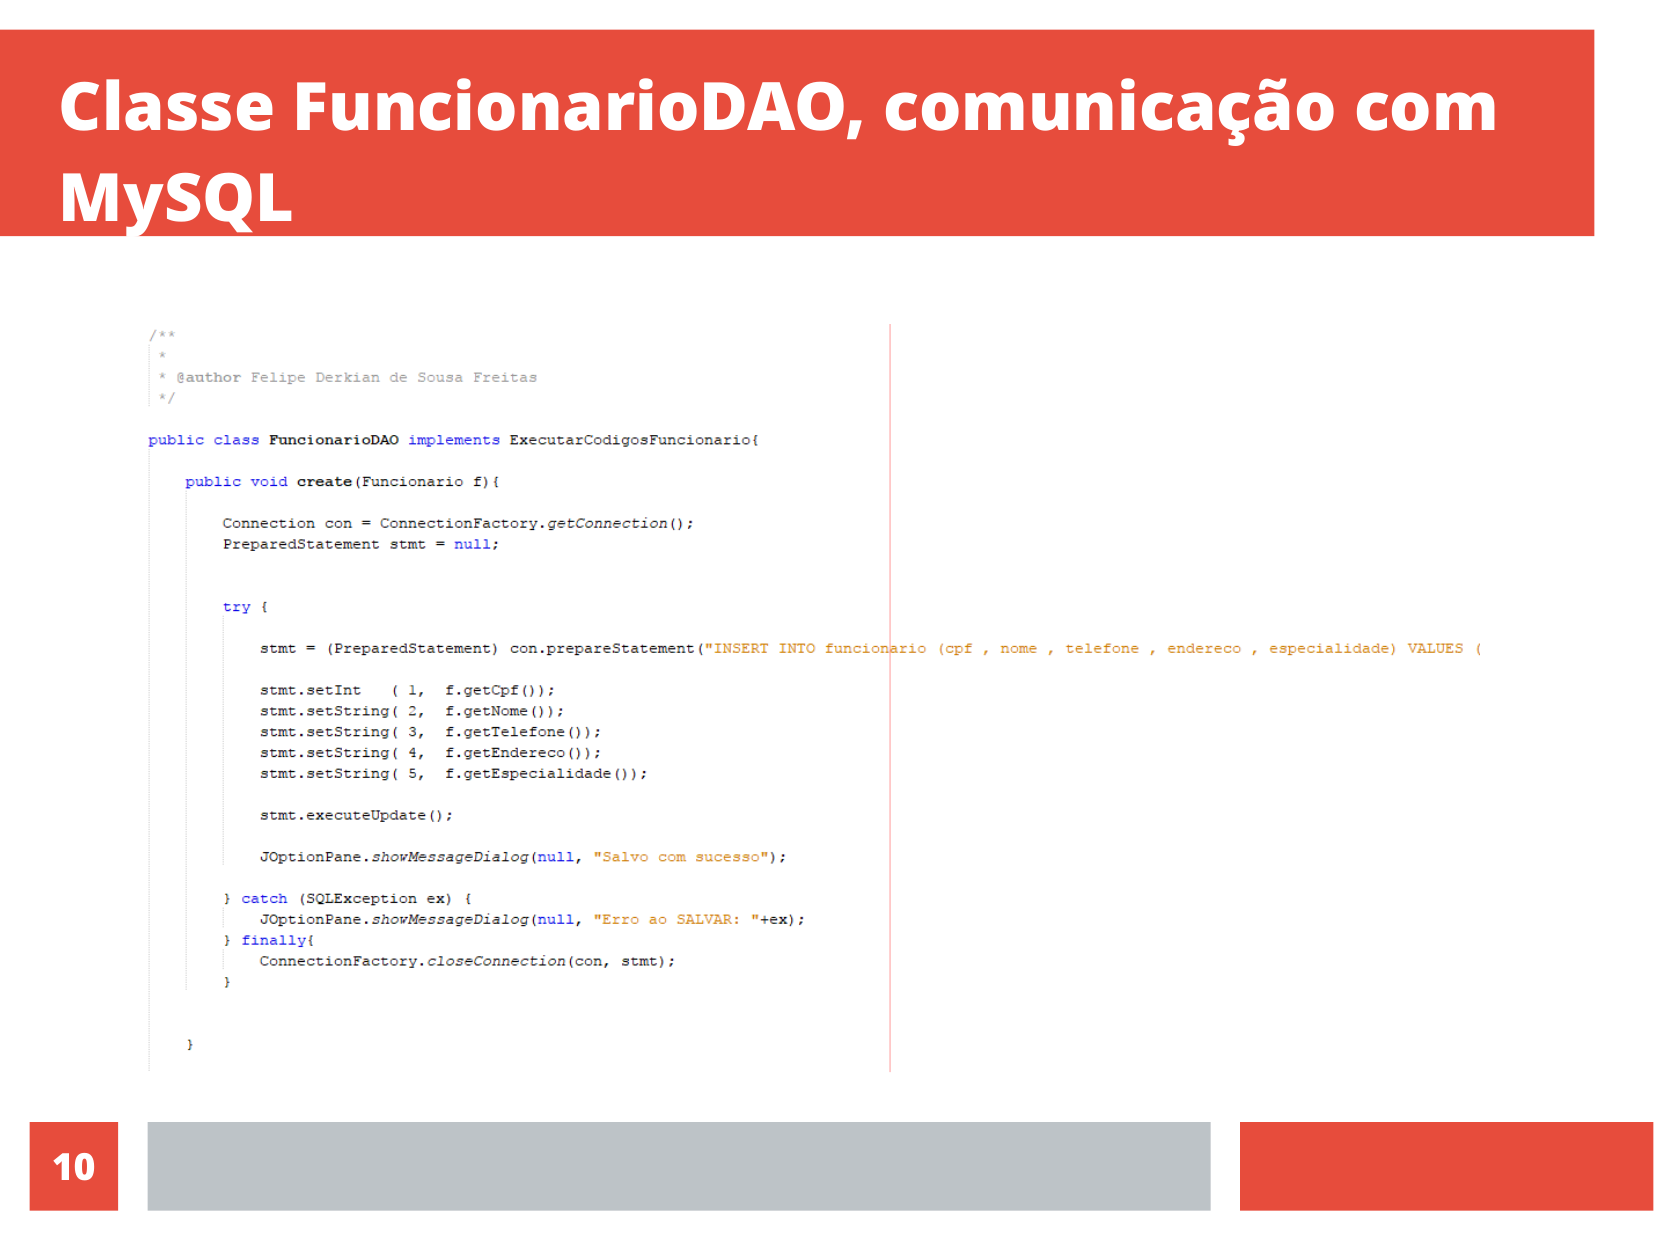

# Classe FuncionarioDAO, comunicação com MySQL
10